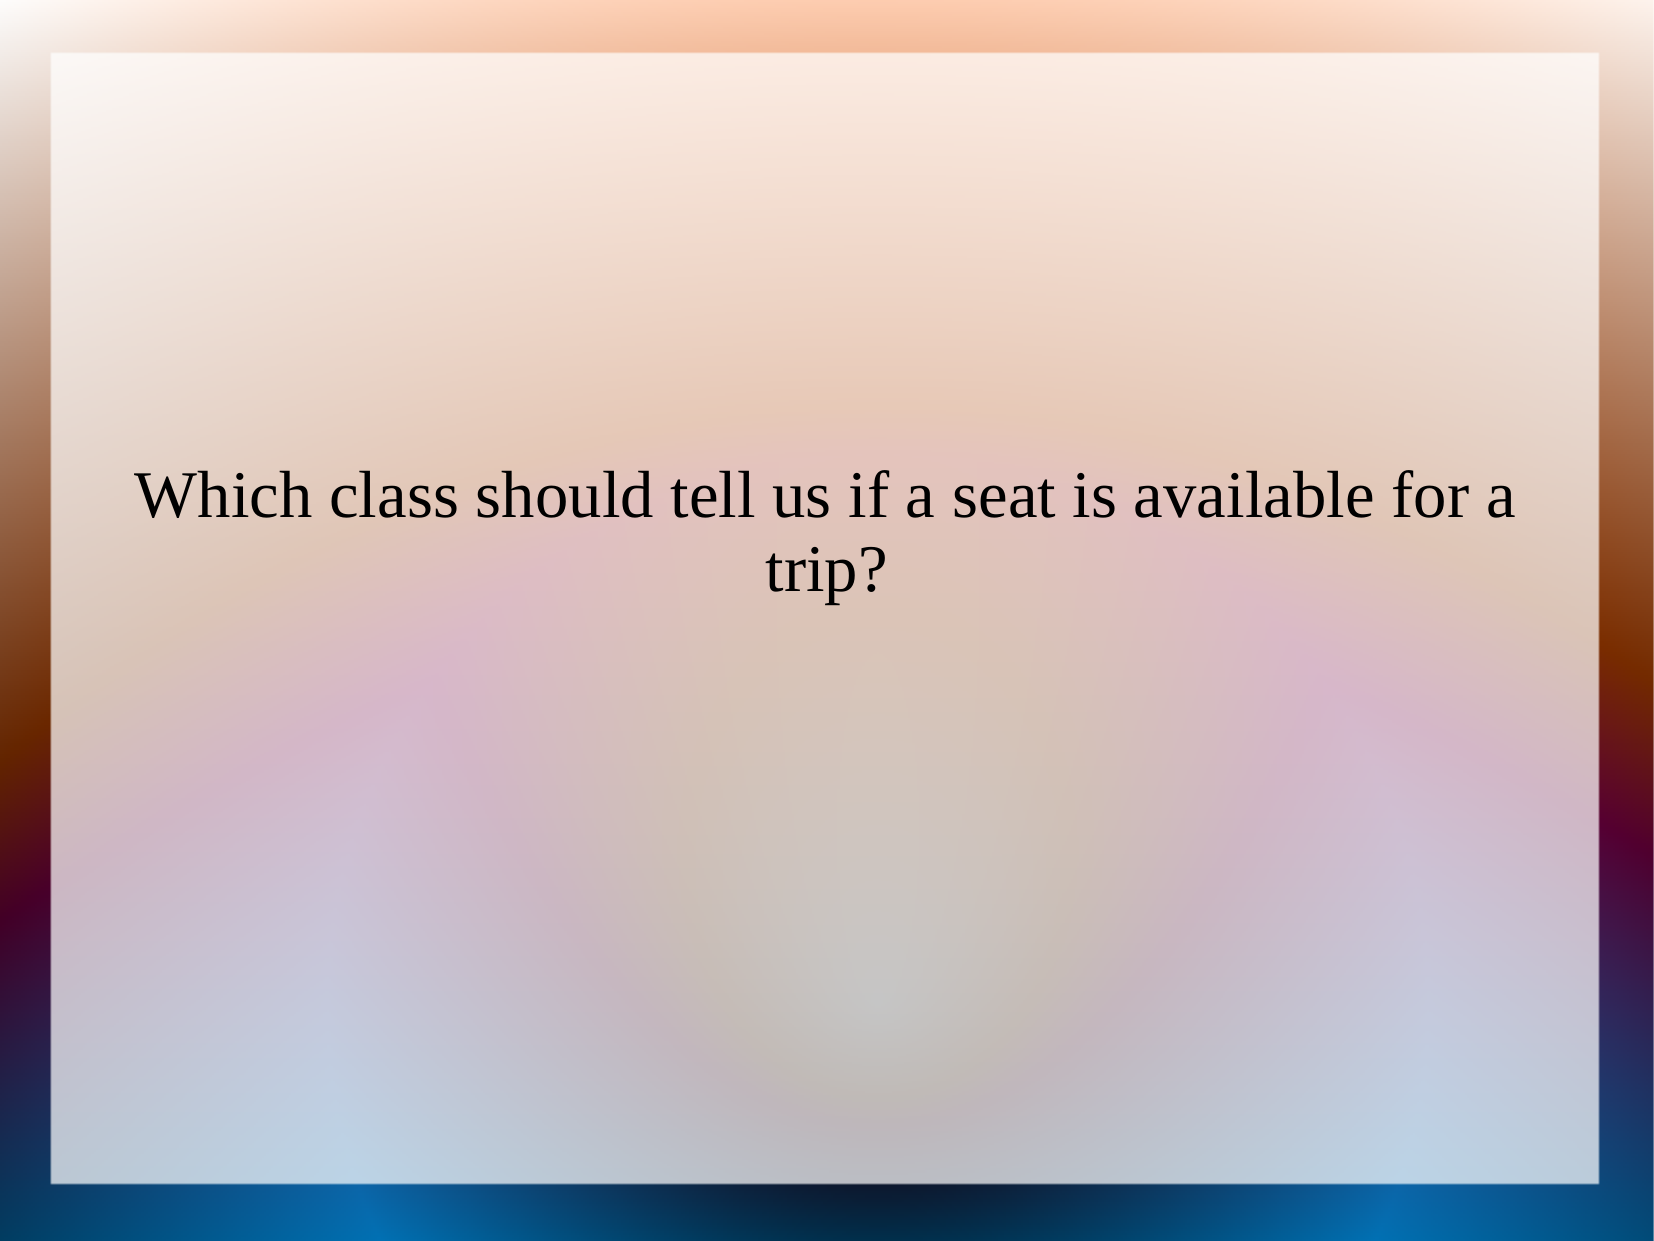

# Which class should tell us if a seat is available for a trip?